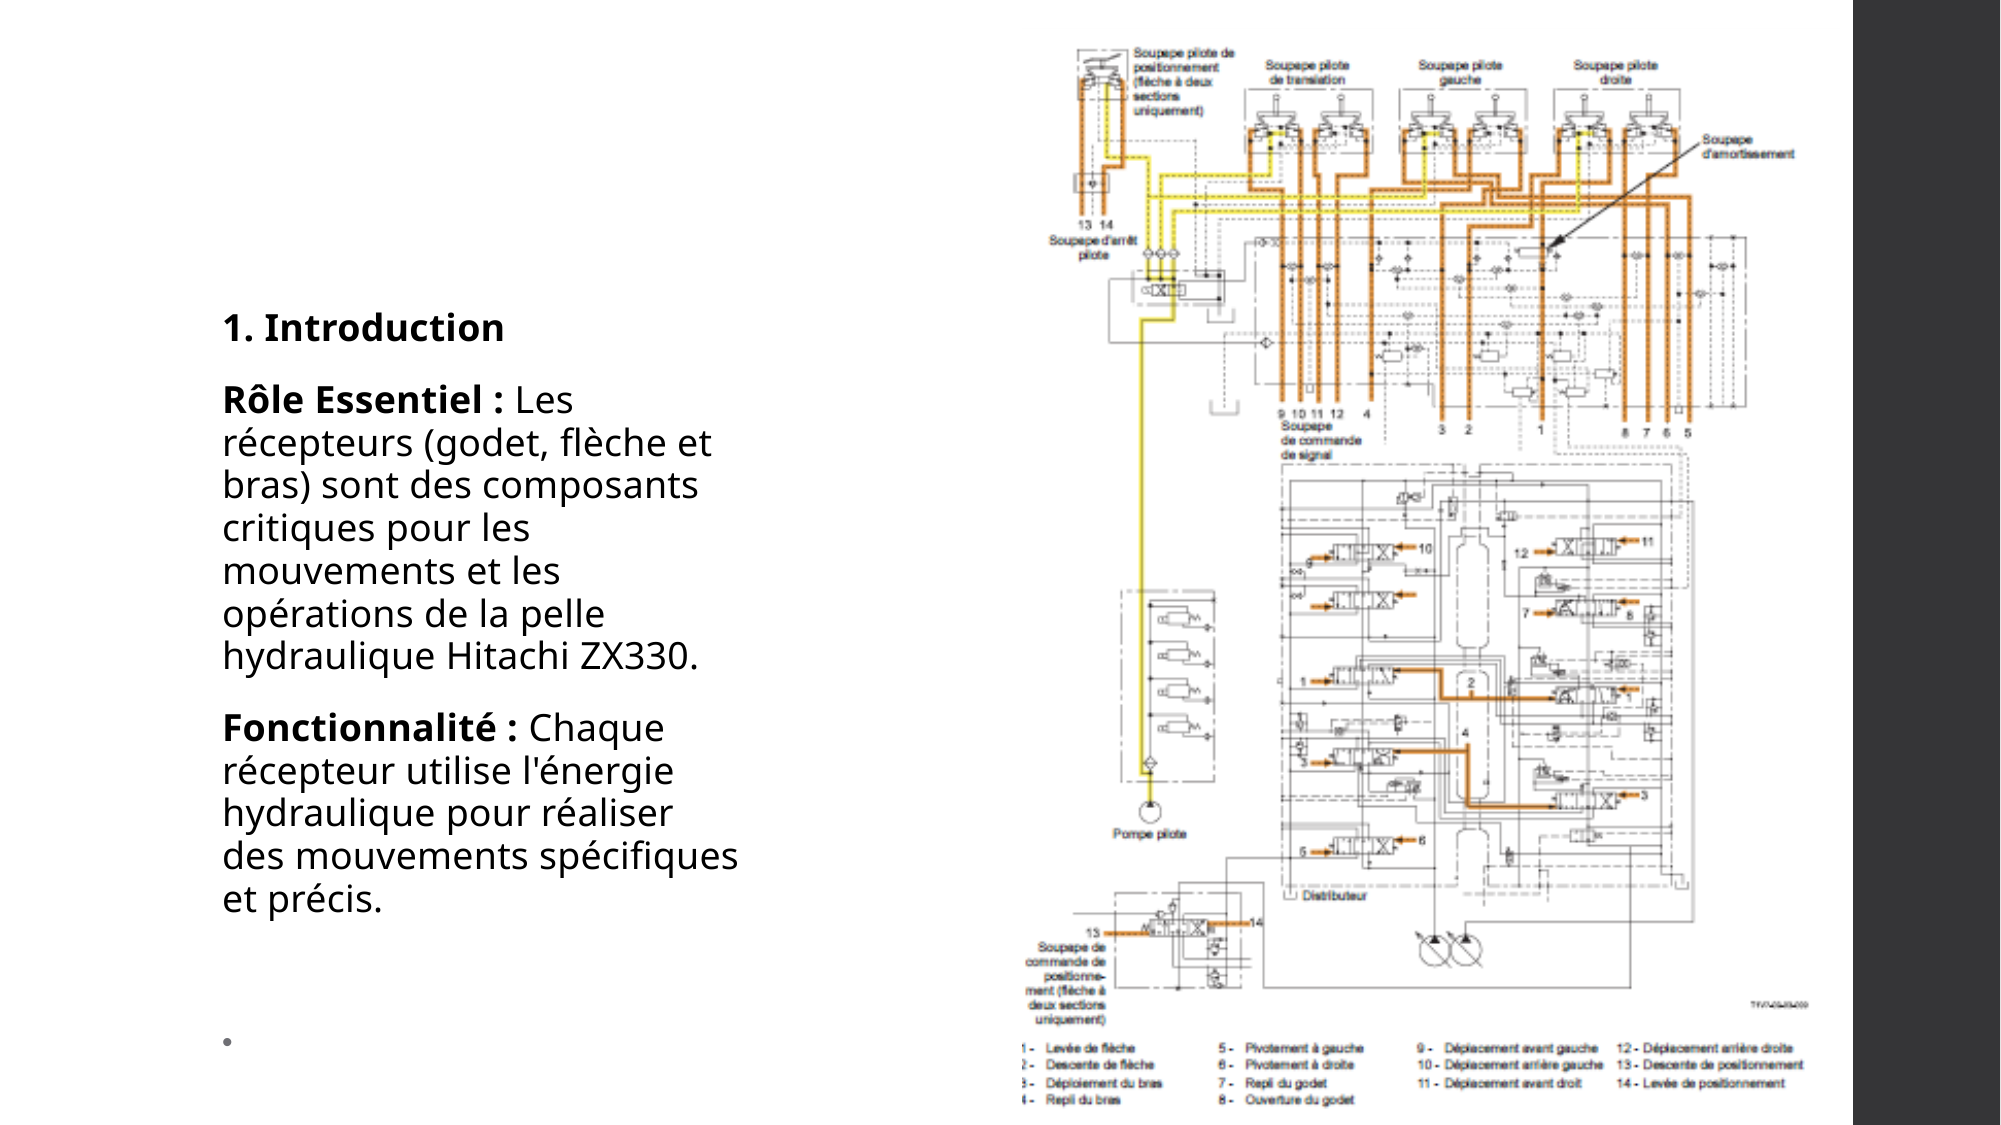

#
1. Introduction
Rôle Essentiel : Les récepteurs (godet, flèche et bras) sont des composants critiques pour les mouvements et les opérations de la pelle hydraulique Hitachi ZX330.
Fonctionnalité : Chaque récepteur utilise l'énergie hydraulique pour réaliser des mouvements spécifiques et précis.